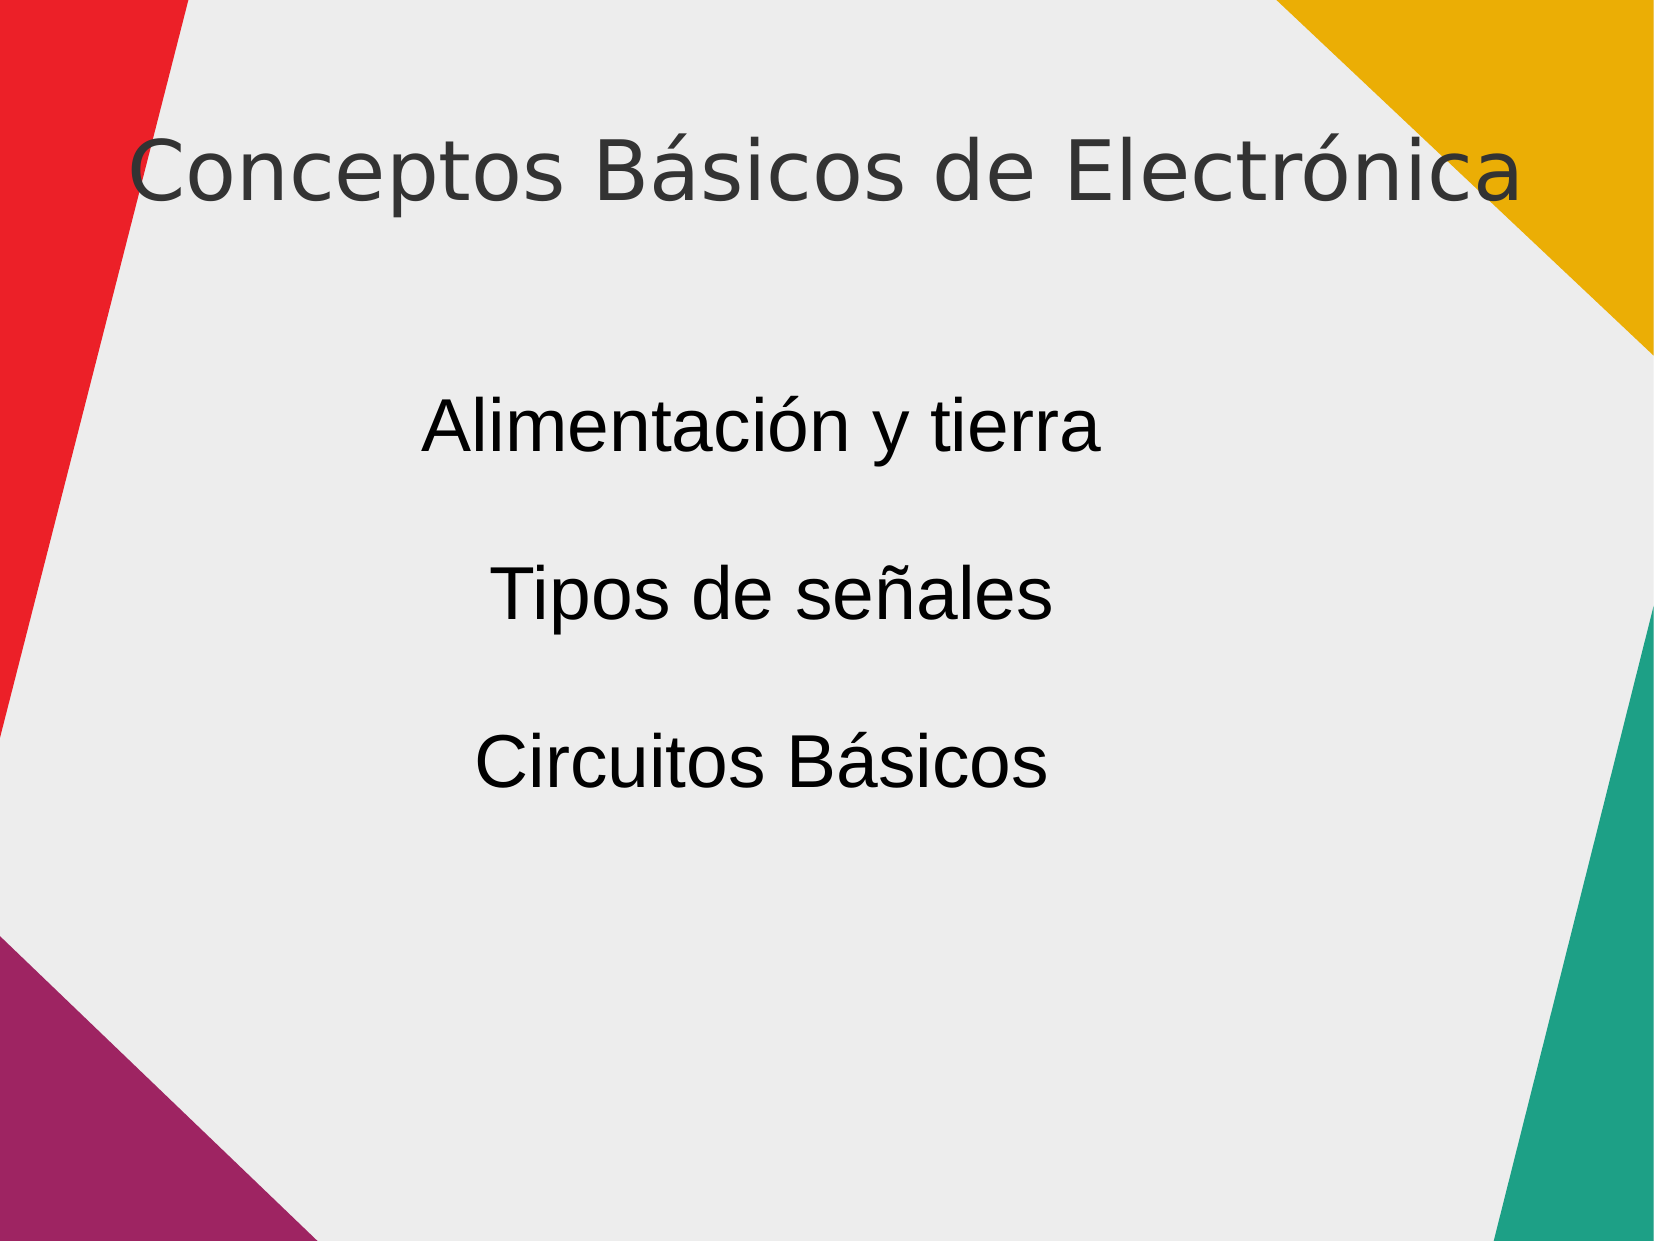

# Conceptos Básicos de Electrónica
Alimentación y tierra
 Tipos de señales
Circuitos Básicos